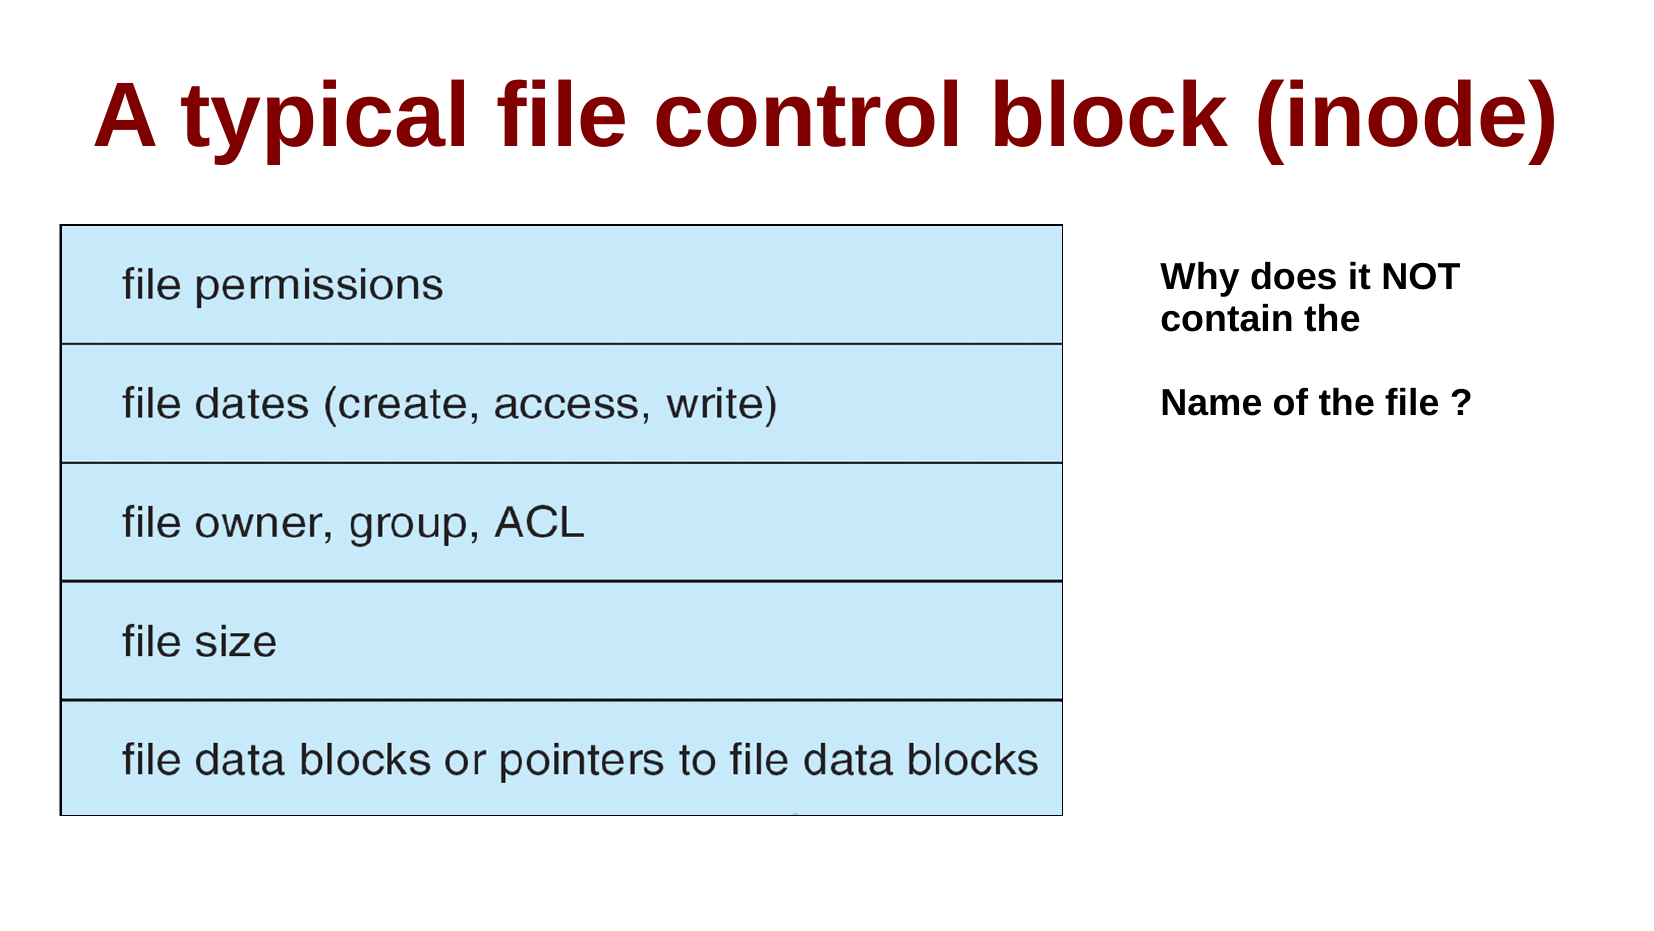

# A typical file control block (inode)
Why does it NOT contain the
Name of the file ?